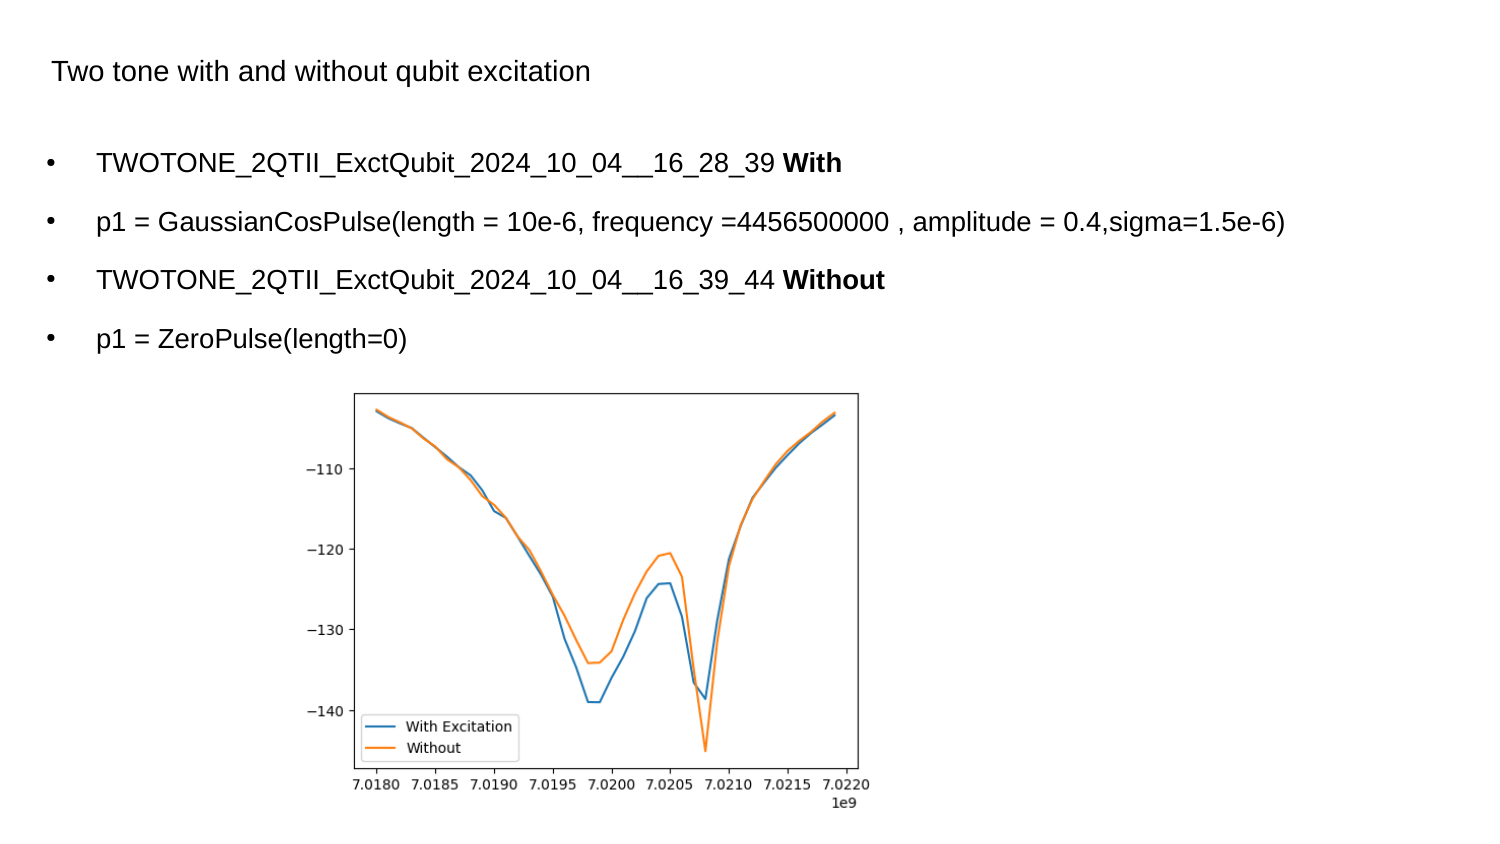

# Two tone with and without qubit excitation
TWOTONE_2QTII_ExctQubit_2024_10_04__16_28_39 With
p1 = GaussianCosPulse(length = 10e-6, frequency =4456500000 , amplitude = 0.4,sigma=1.5e-6)
TWOTONE_2QTII_ExctQubit_2024_10_04__16_39_44 Without
p1 = ZeroPulse(length=0)